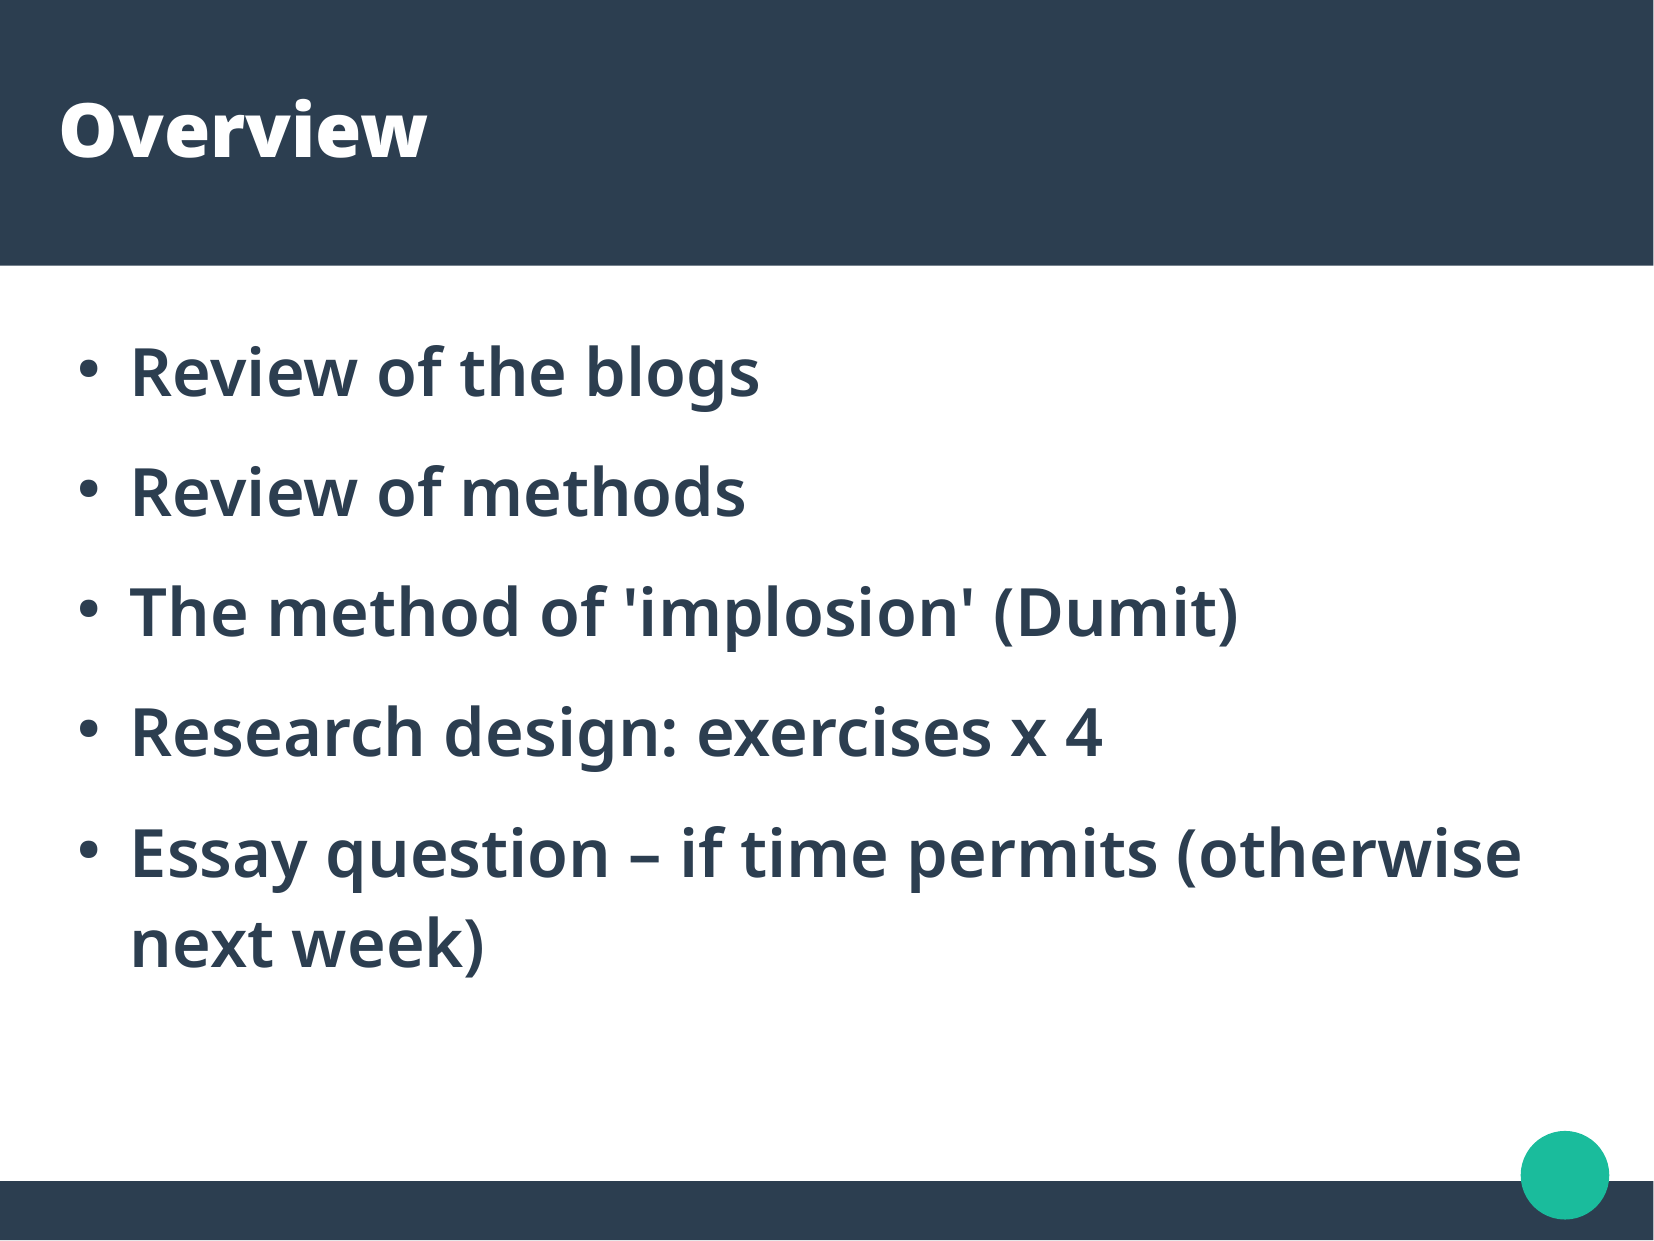

# Overview
Review of the blogs
Review of methods
The method of 'implosion' (Dumit)
Research design: exercises x 4
Essay question – if time permits (otherwise next week)